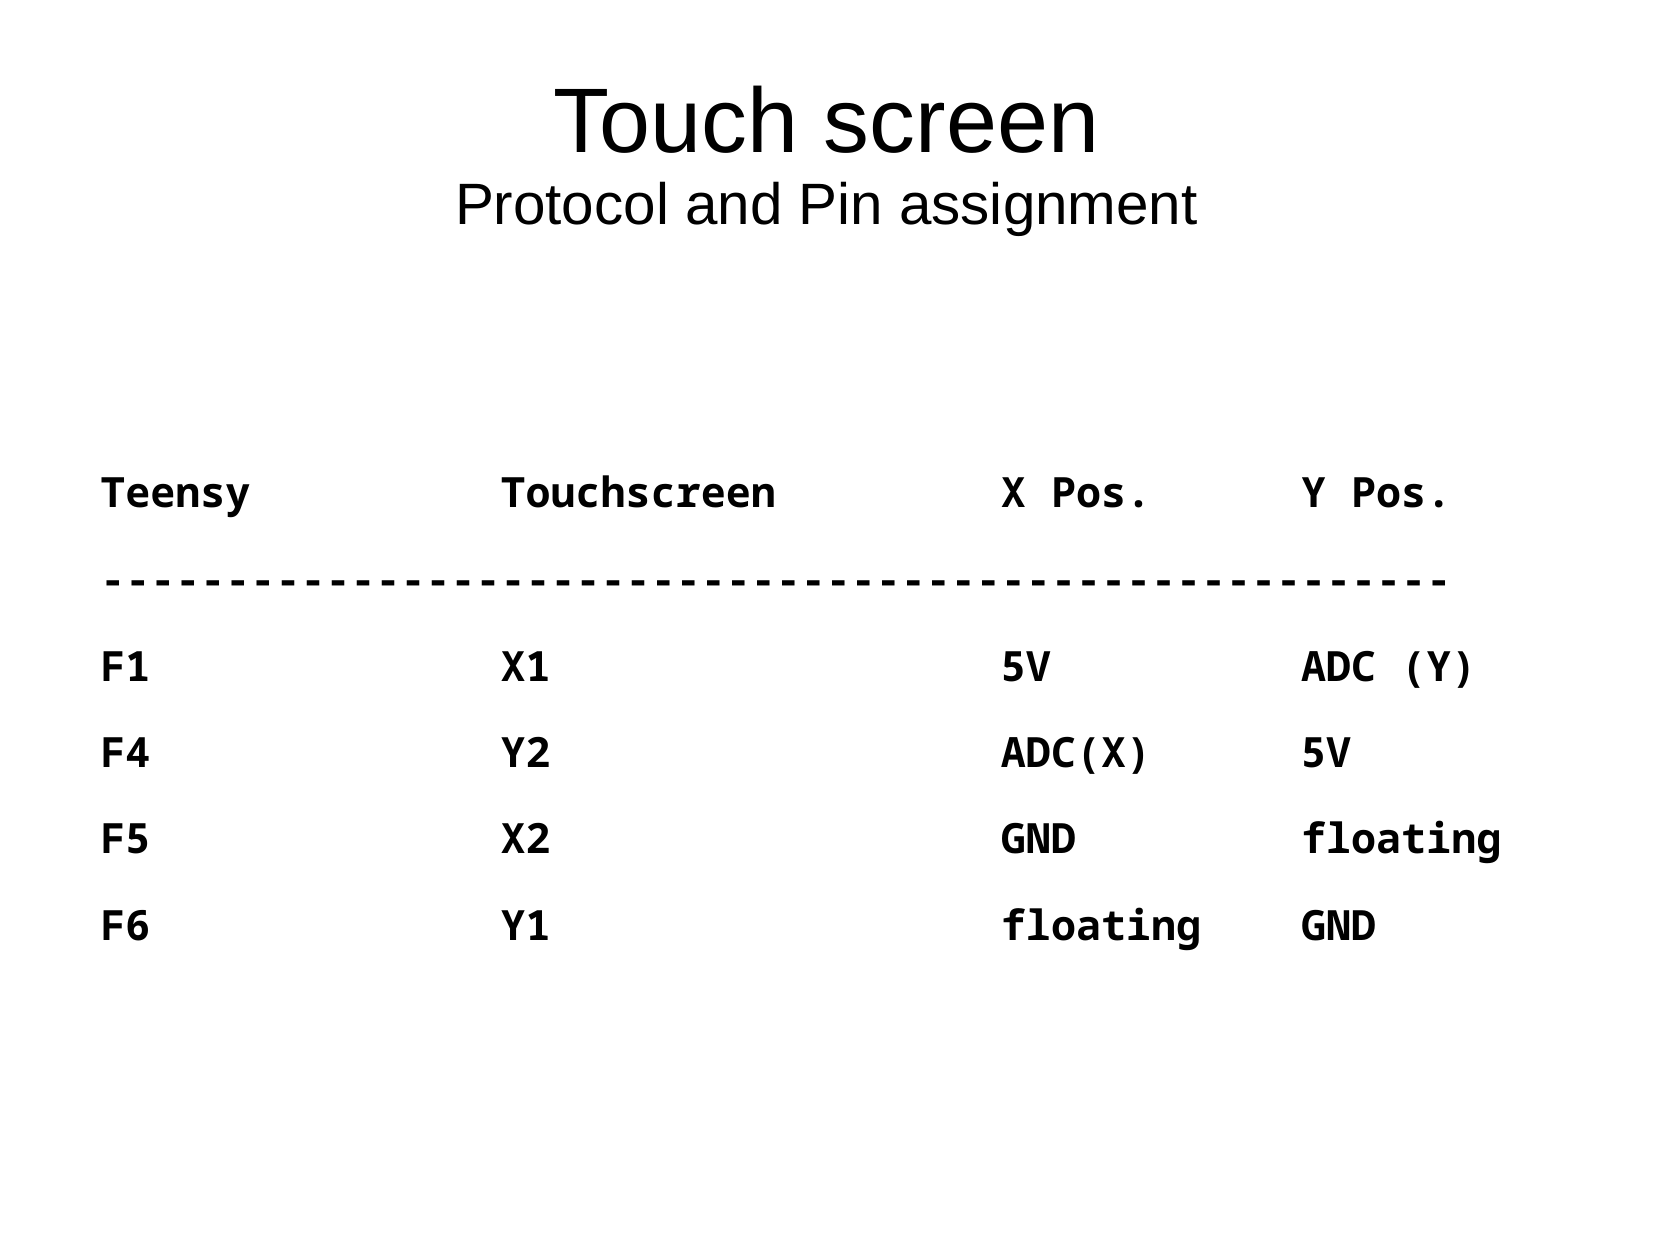

# Touch screen Protocol and Pin assignment
Teensy Touchscreen X Pos. Y Pos.
------------------------------------------------------
F1 X1 5V ADC (Y)
F4 Y2 ADC(X) 5V
F5 X2 GND floating
F6 Y1 floating GND